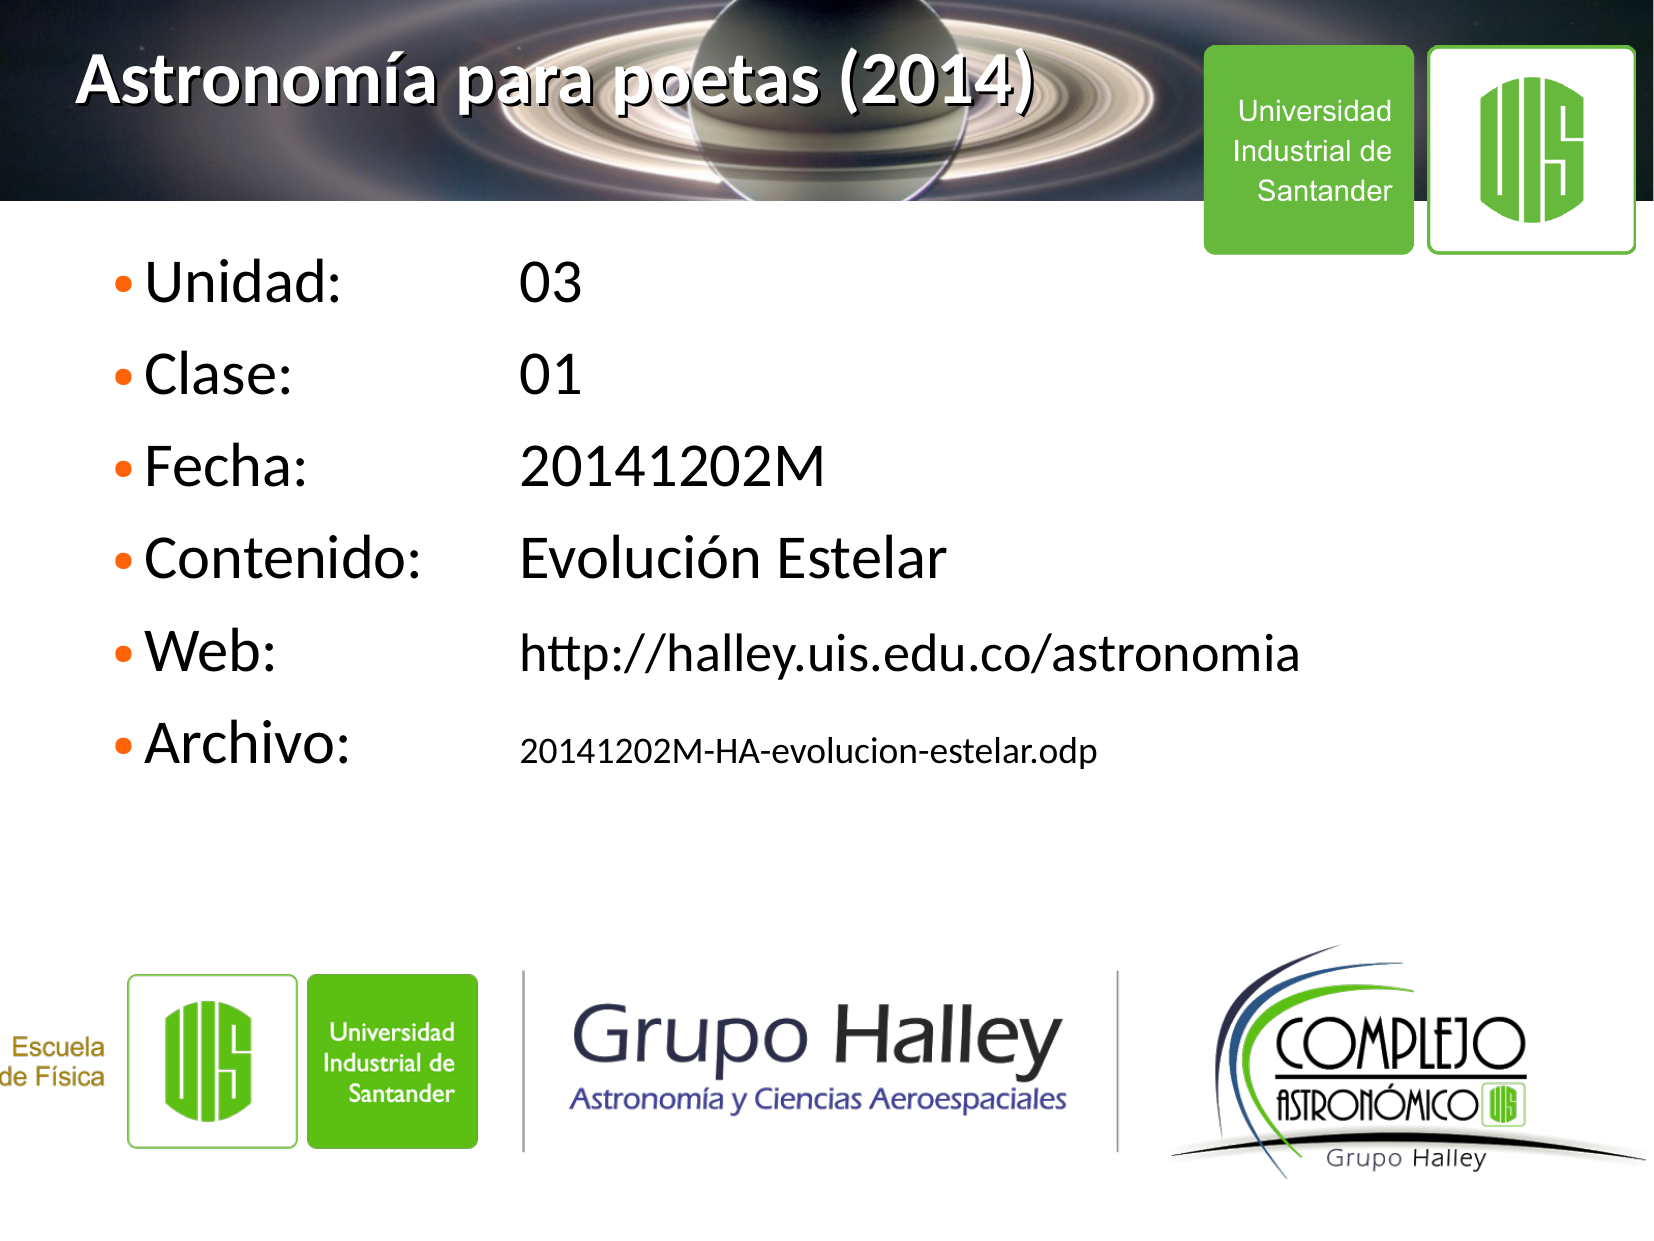

# Astronomía para poetas (2014)
Unidad:			03
Clase:				01
Fecha:			20141202M
Contenido:		Evolución Estelar
Web:				http://halley.uis.edu.co/astronomia
Archivo:			20141202M-HA-evolucion-estelar.odp